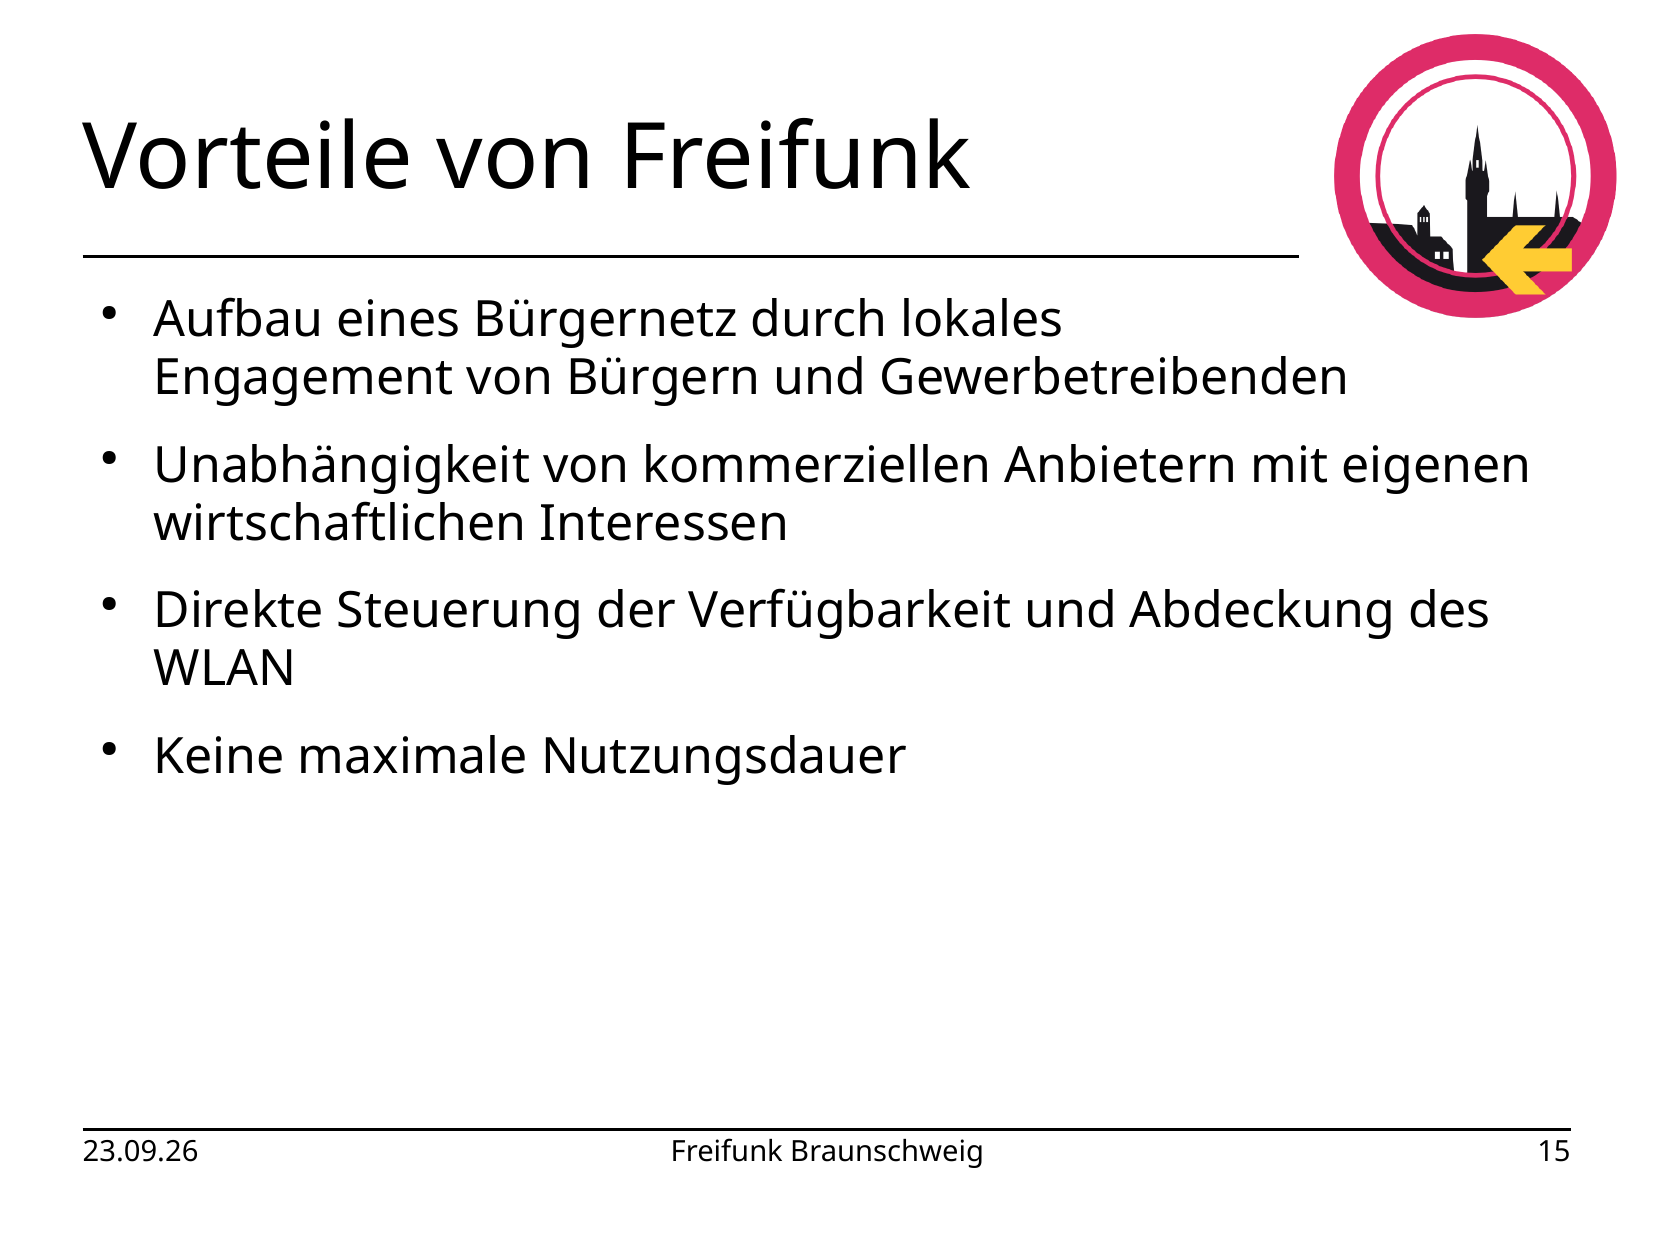

# Vorteile von Freifunk
Aufbau eines Bürgernetz durch lokales
Engagement von Bürgern und Gewerbetreibenden
Unabhängigkeit von kommerziellen Anbietern mit eigenen wirtschaftlichen Interessen
Direkte Steuerung der Verfügbarkeit und Abdeckung des WLAN
Keine maximale Nutzungsdauer
Freifunk Braunschweig
15